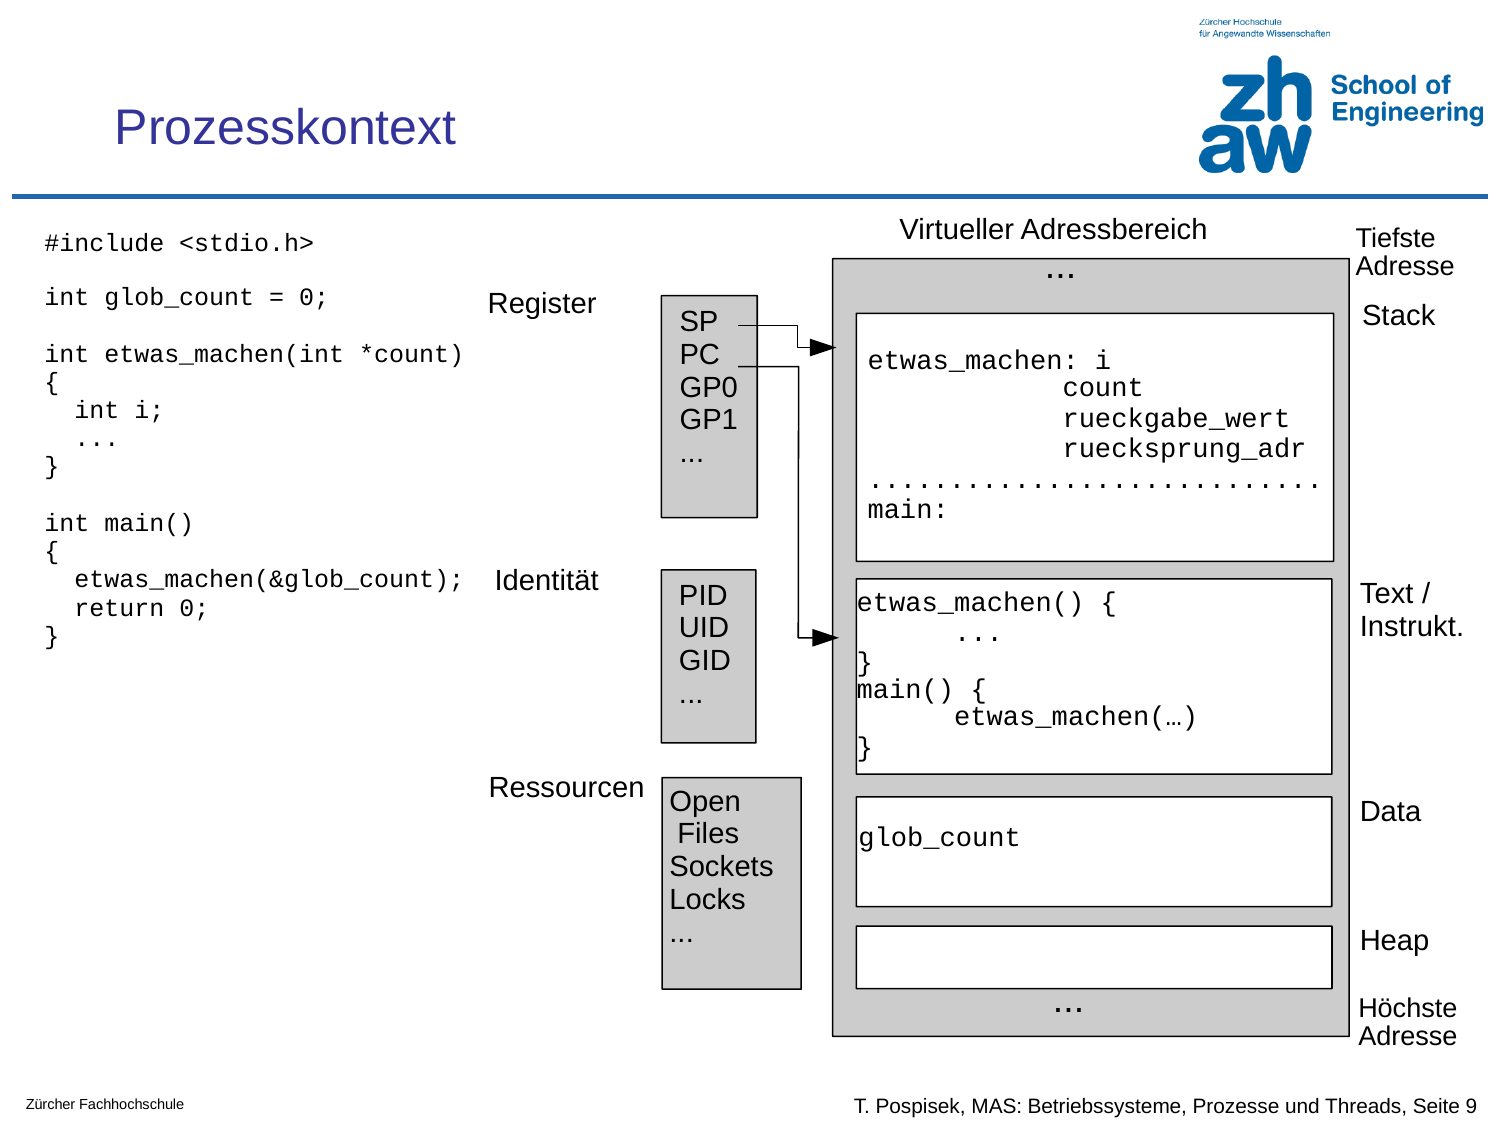

# Prozesskontext
Virtueller Adressbereich
#include <stdio.h>
int glob_count = 0;
int etwas_machen(int *count)
{
 int i;
 ...
}
int main()
{
 etwas_machen(&glob_count);
 return 0;
}
Tiefste
Adresse
...
etwas_machen: i
 count
 rueckgabe_wert
 ruecksprung_adr
............................
main:
Register
SP
PC
GP0
GP1
...
Stack
etwas_machen() {
 ...
}
main() {
 etwas_machen(…)
}
Identität
PID
UID
GID
...
Text /
Instrukt.
Ressourcen
Open
 Files
Sockets
Locks
...
glob_count
Data
Heap
...
Höchste
Adresse